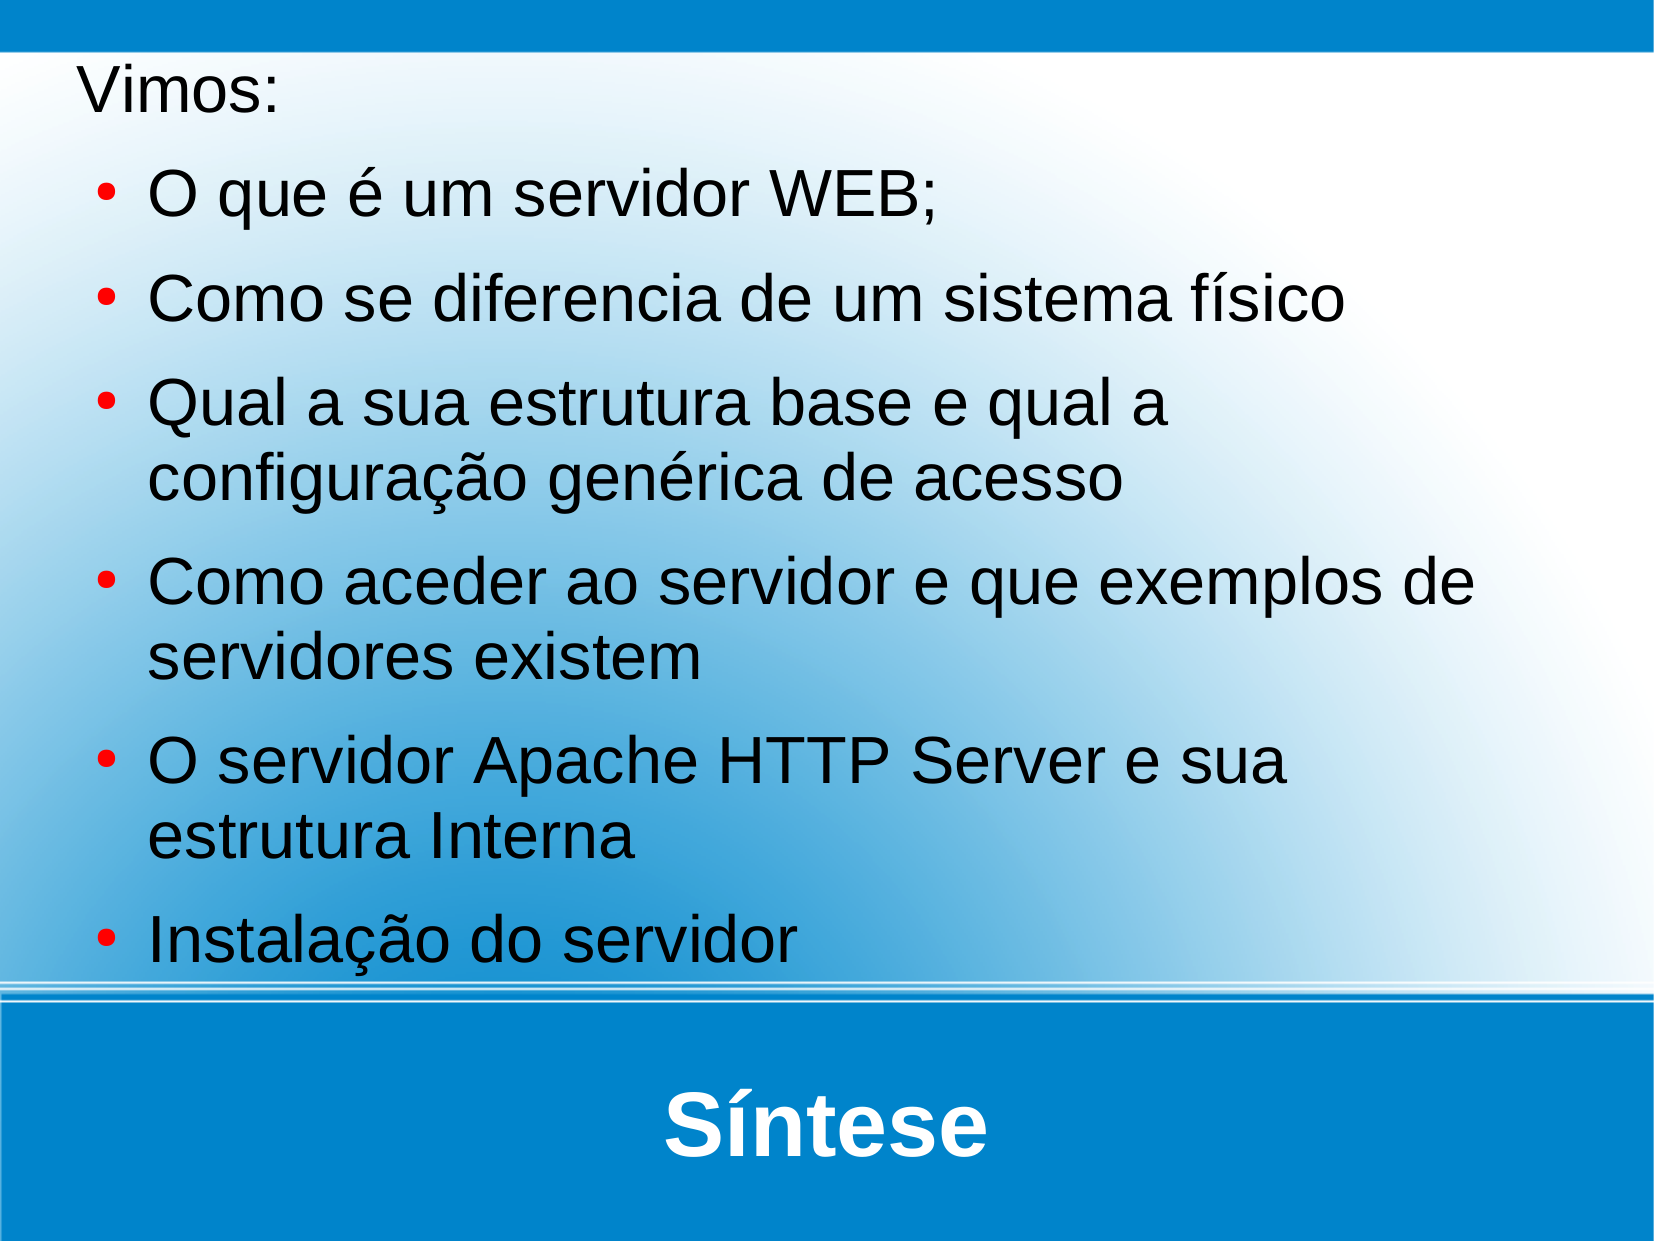

Vimos:
O que é um servidor WEB;
Como se diferencia de um sistema físico
Qual a sua estrutura base e qual a configuração genérica de acesso
Como aceder ao servidor e que exemplos de servidores existem
O servidor Apache HTTP Server e sua estrutura Interna
Instalação do servidor
# Síntese